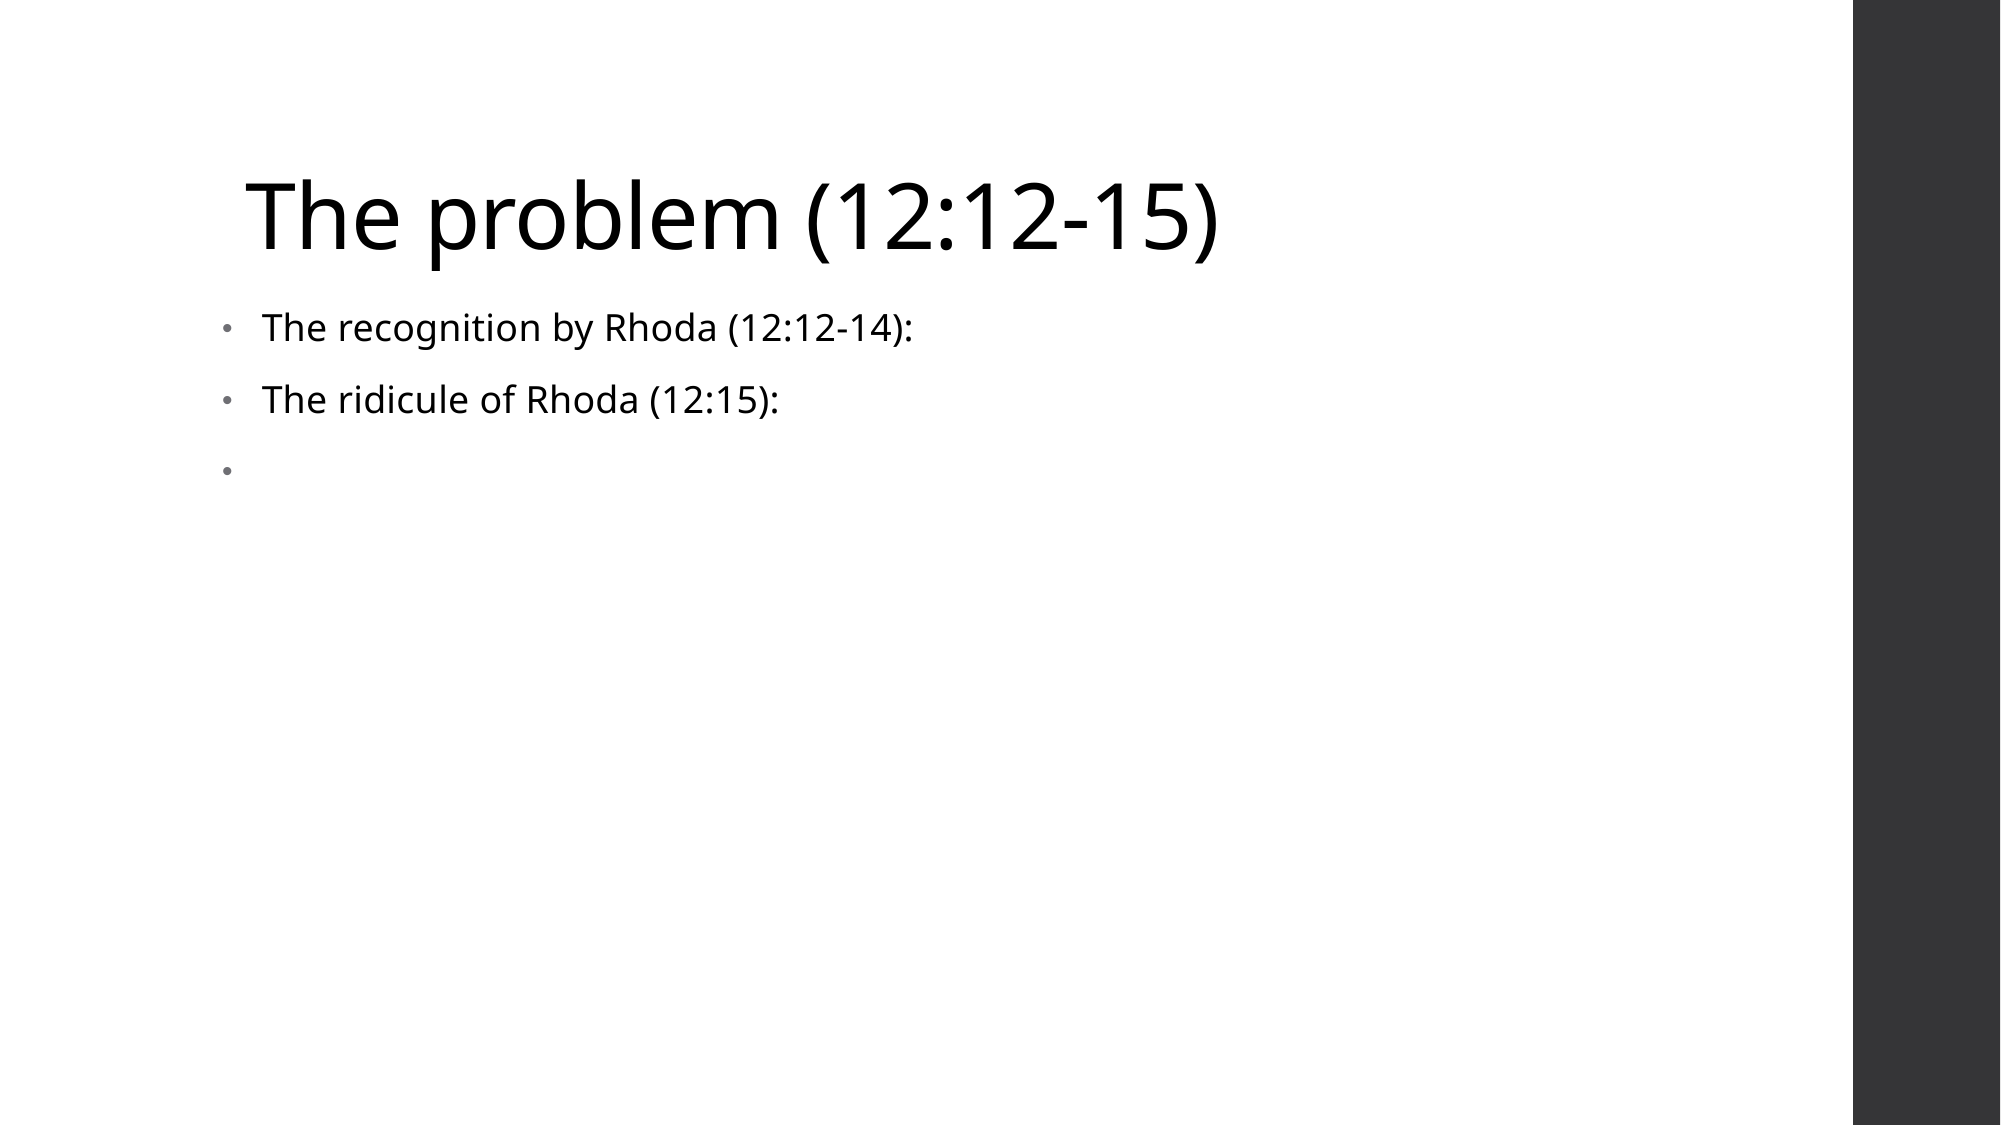

# The problem (12:12-15)
 The recognition by Rhoda (12:12-14):
 The ridicule of Rhoda (12:15):